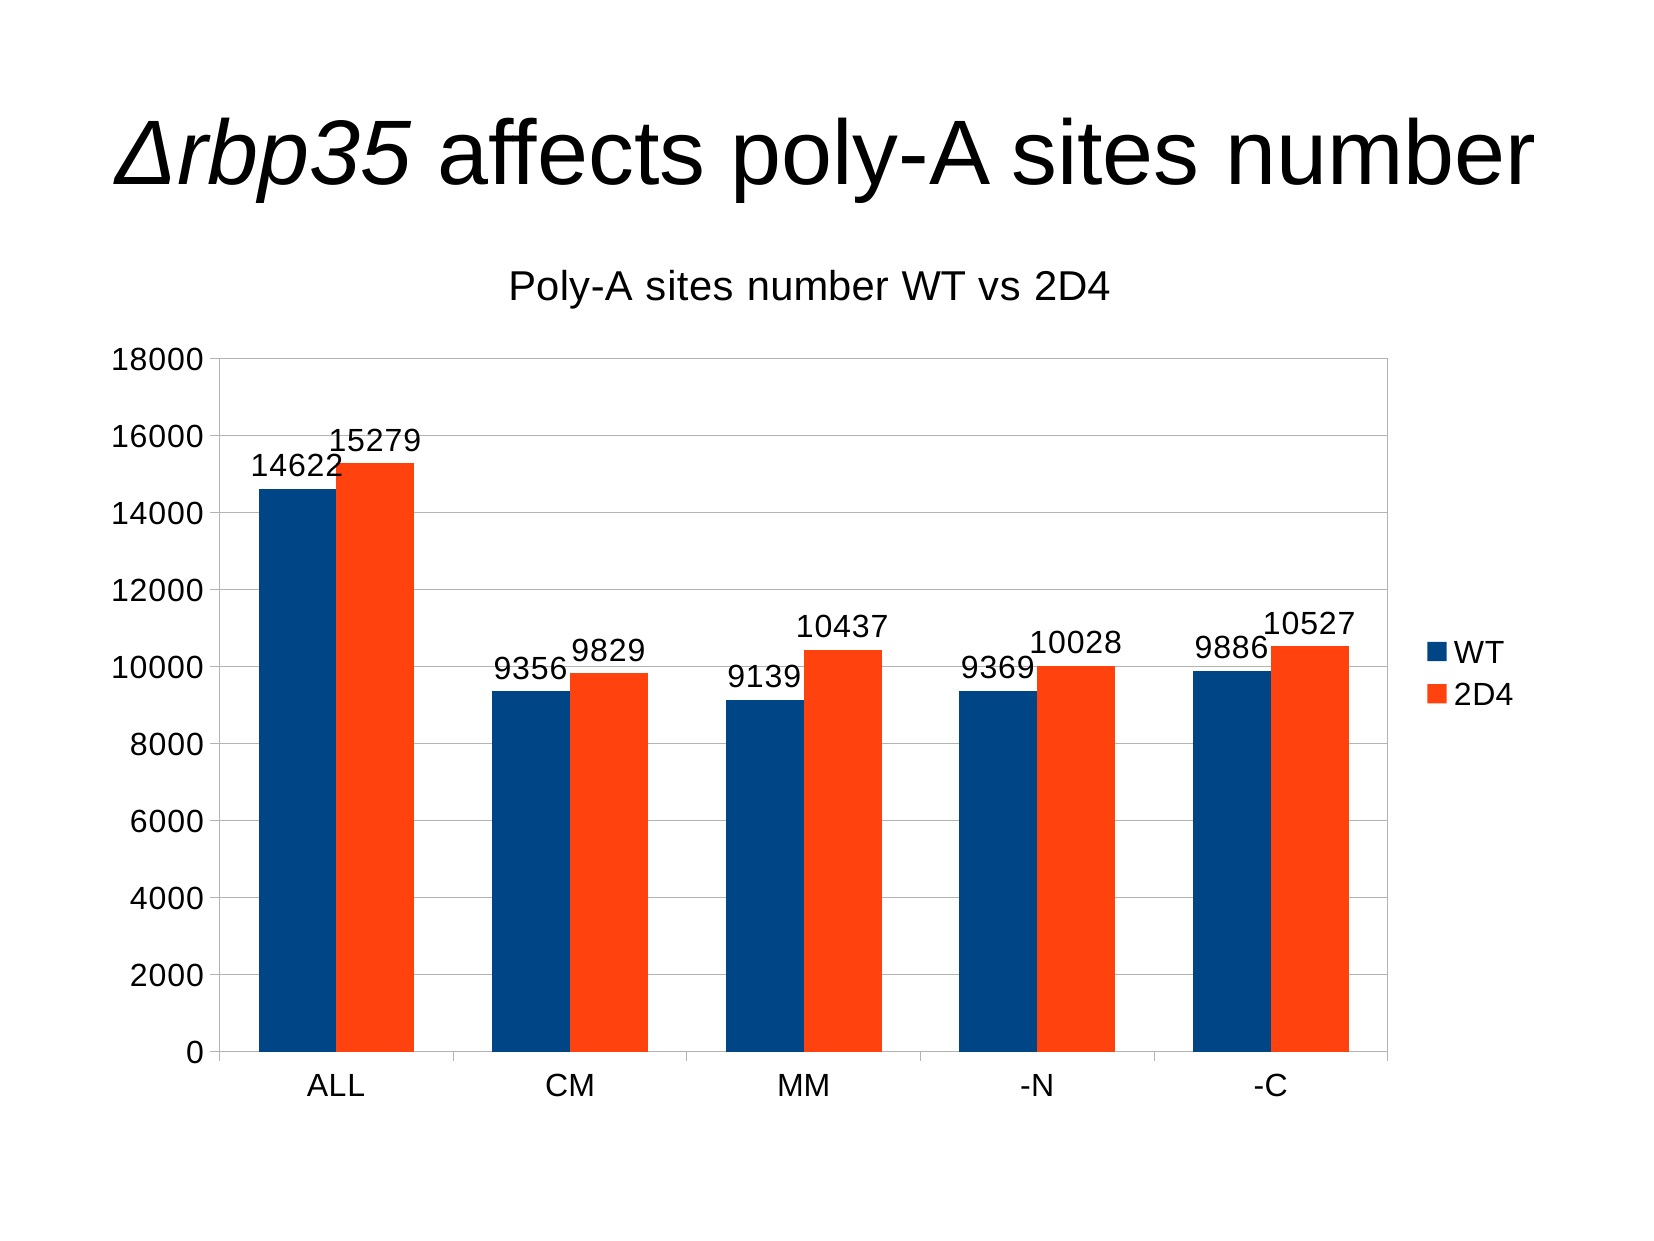

# Δrbp35 affects poly-A sites number
### Chart: Poly-A sites number WT vs 2D4
| Category | WT | 2D4 |
|---|---|---|
| ALL | 14622.0 | 15279.0 |
| CM | 9356.0 | 9829.0 |
| MM | 9139.0 | 10437.0 |
| -N | 9369.0 | 10028.0 |
| -C | 9886.0 | 10527.0 |